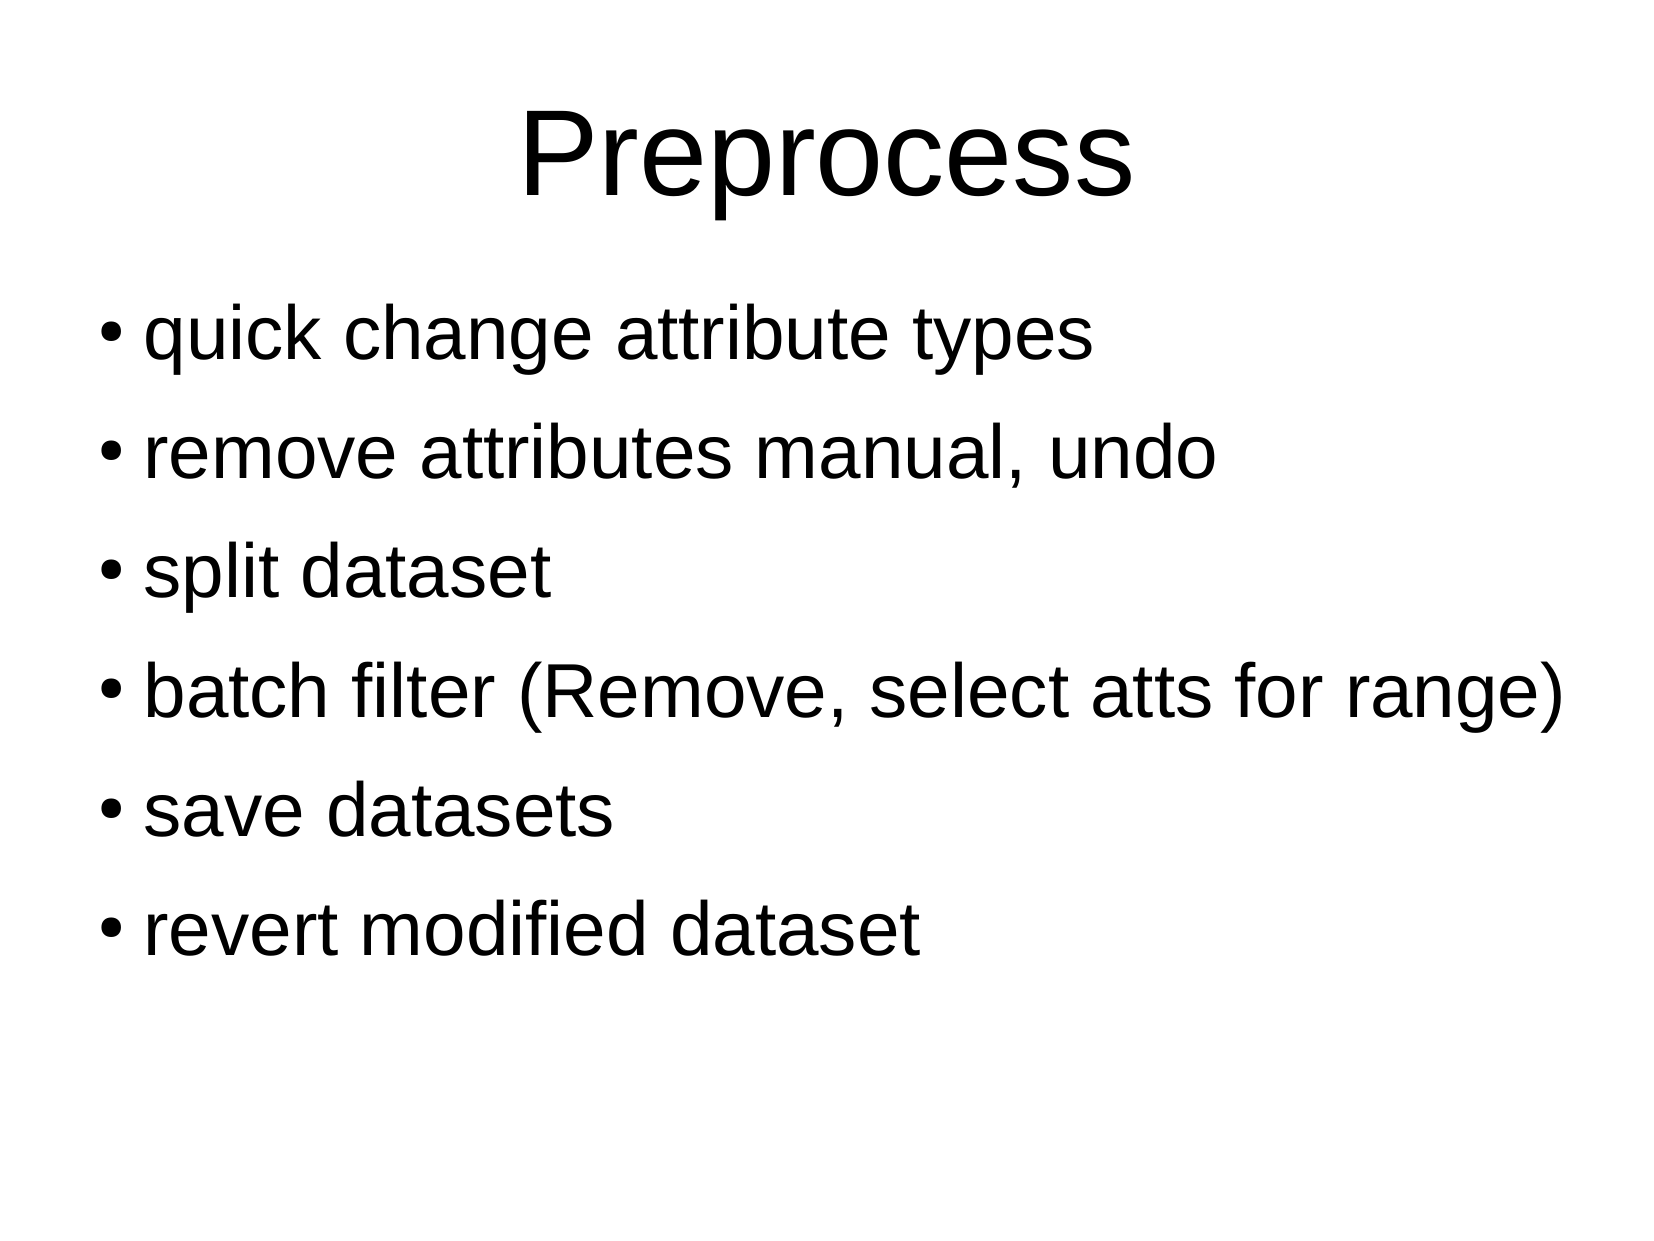

# Preprocess
quick change attribute types
remove attributes manual, undo
split dataset
batch filter (Remove, select atts for range)
save datasets
revert modified dataset